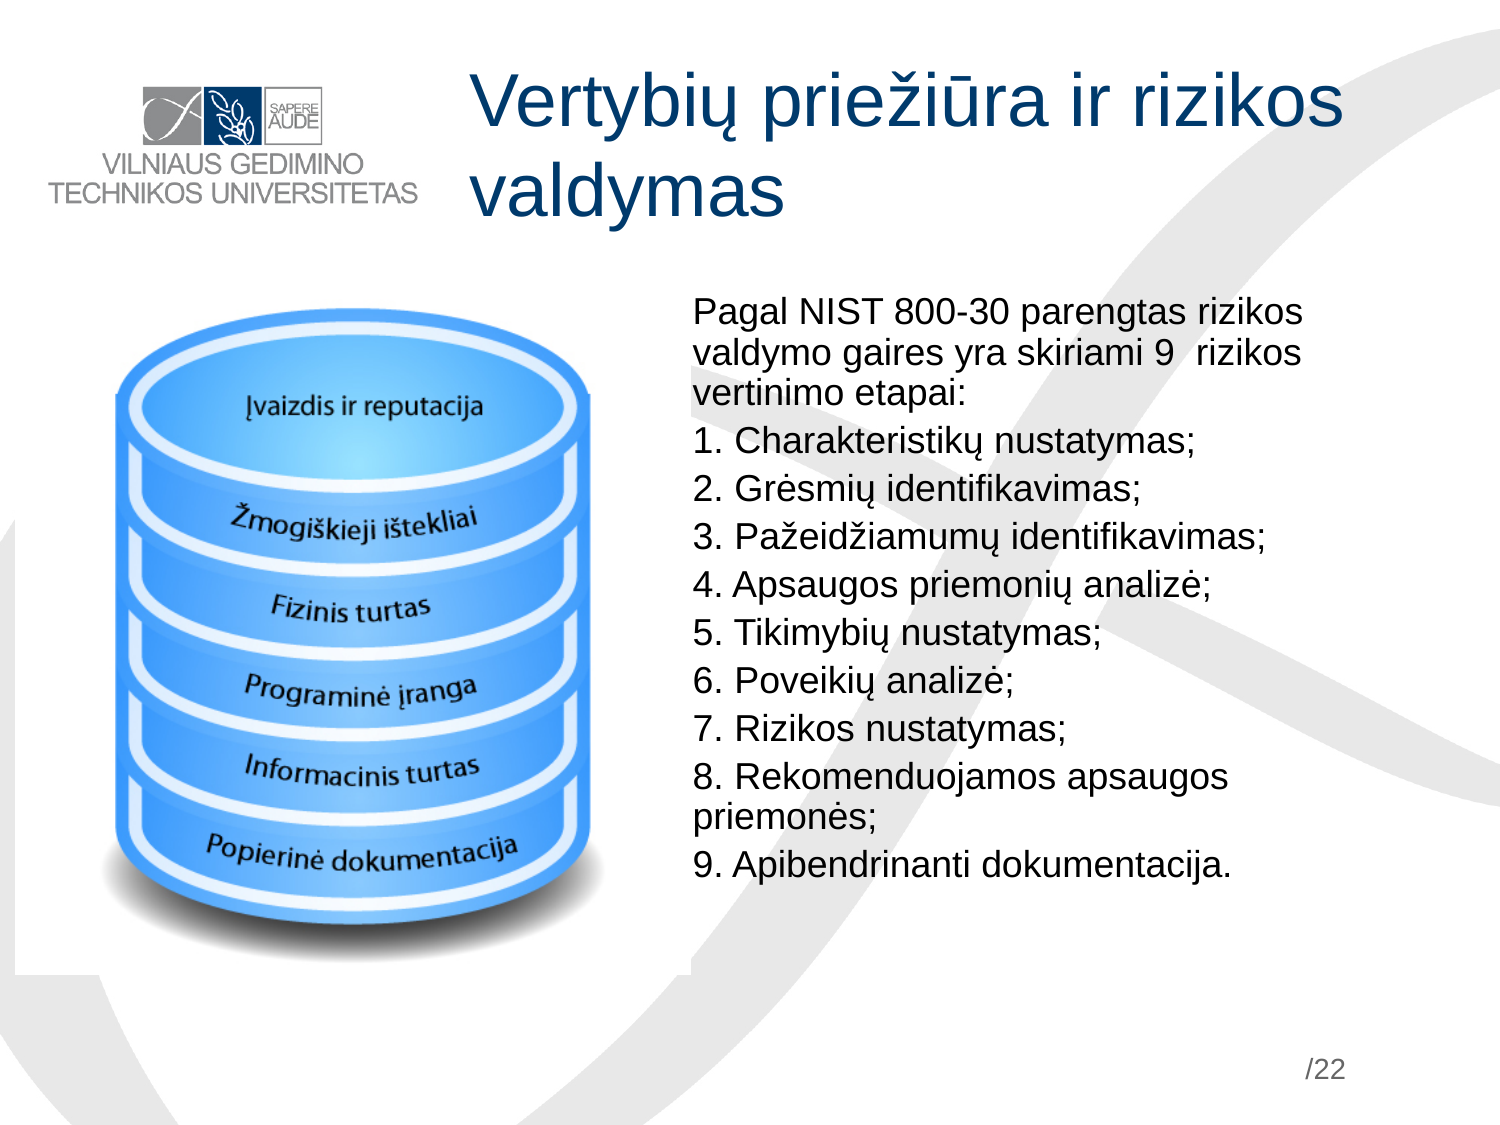

Vertybių priežiūra ir rizikos valdymas
Pagal NIST 800-30 parengtas rizikos valdymo gaires yra skiriami 9 rizikos vertinimo etapai:
1. Charakteristikų nustatymas;
2. Grėsmių identifikavimas;
3. Pažeidžiamumų identifikavimas;
4. Apsaugos priemonių analizė;
5. Tikimybių nustatymas;
6. Poveikių analizė;
7. Rizikos nustatymas;
8. Rekomenduojamos apsaugos priemonės;
9. Apibendrinanti dokumentacija.
/22